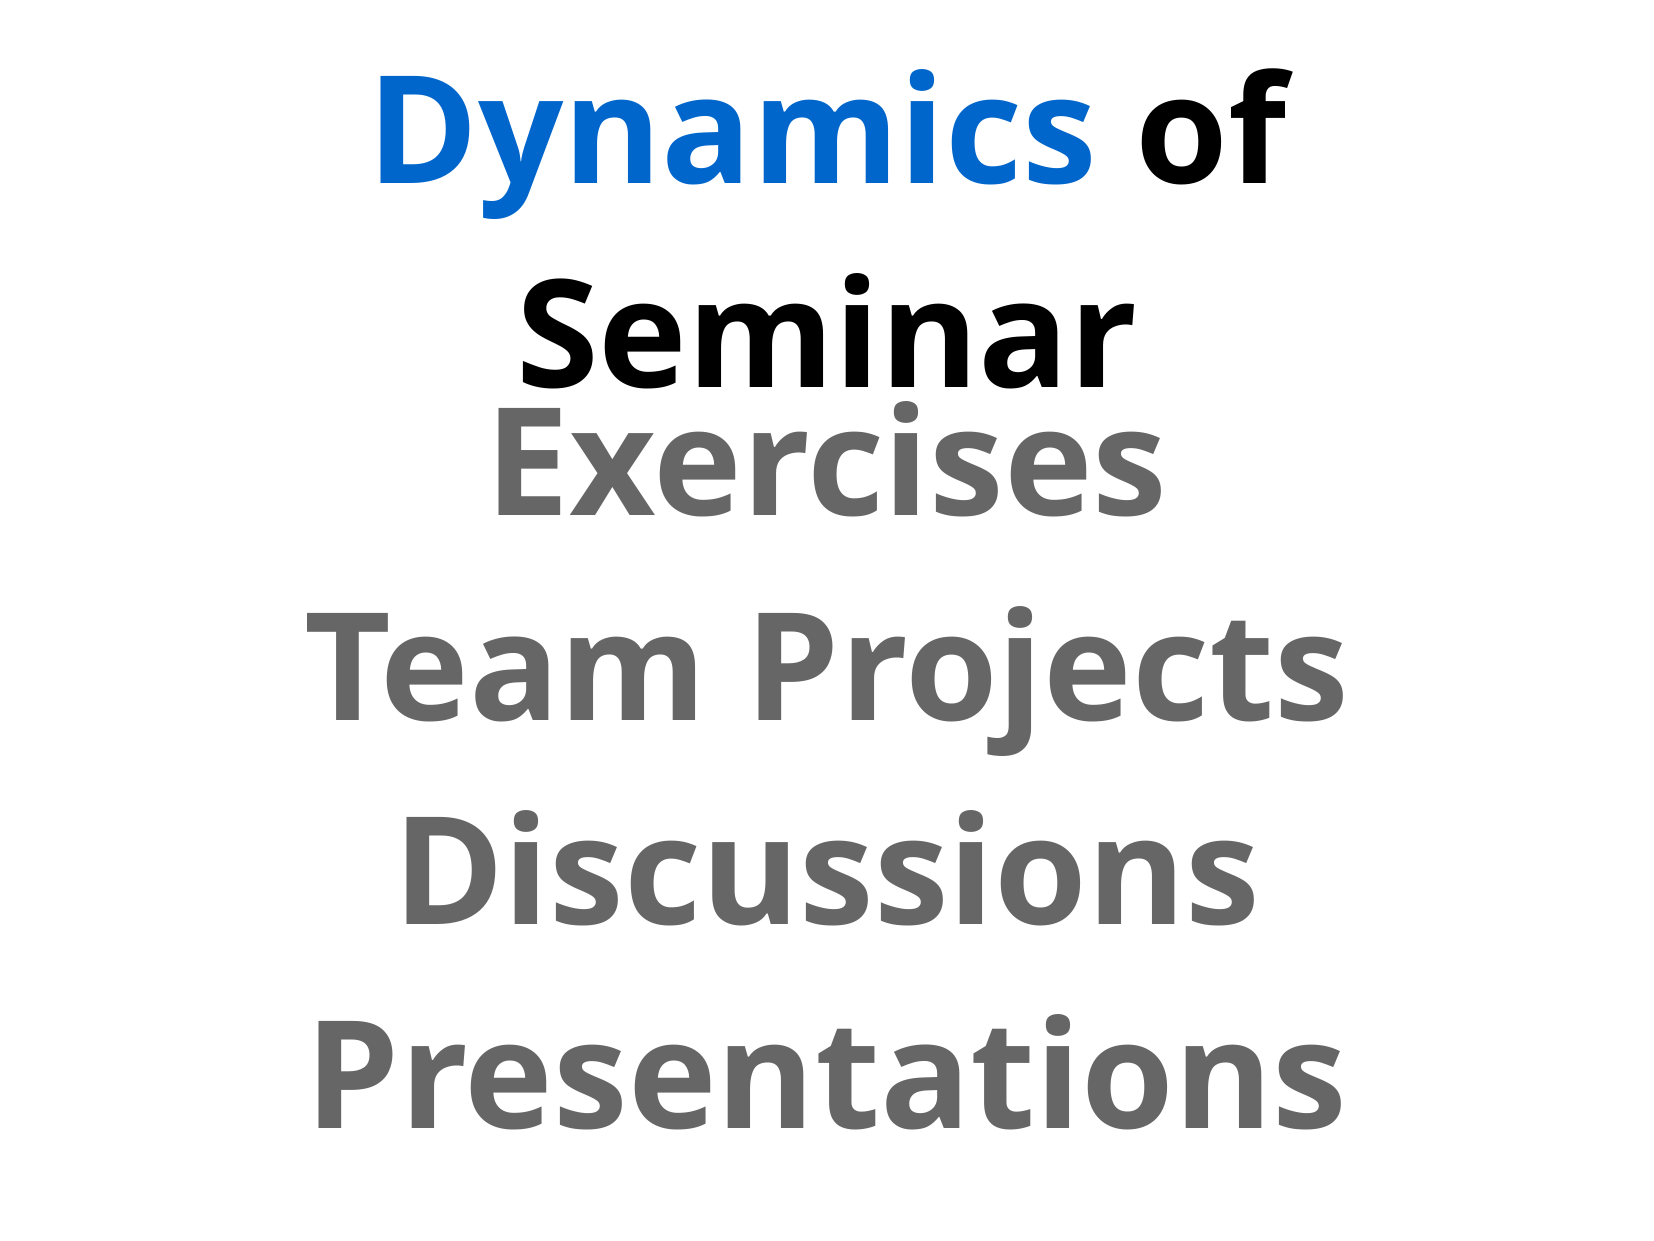

# Dynamics of Seminar
Exercises
Team Projects
Discussions
Presentations